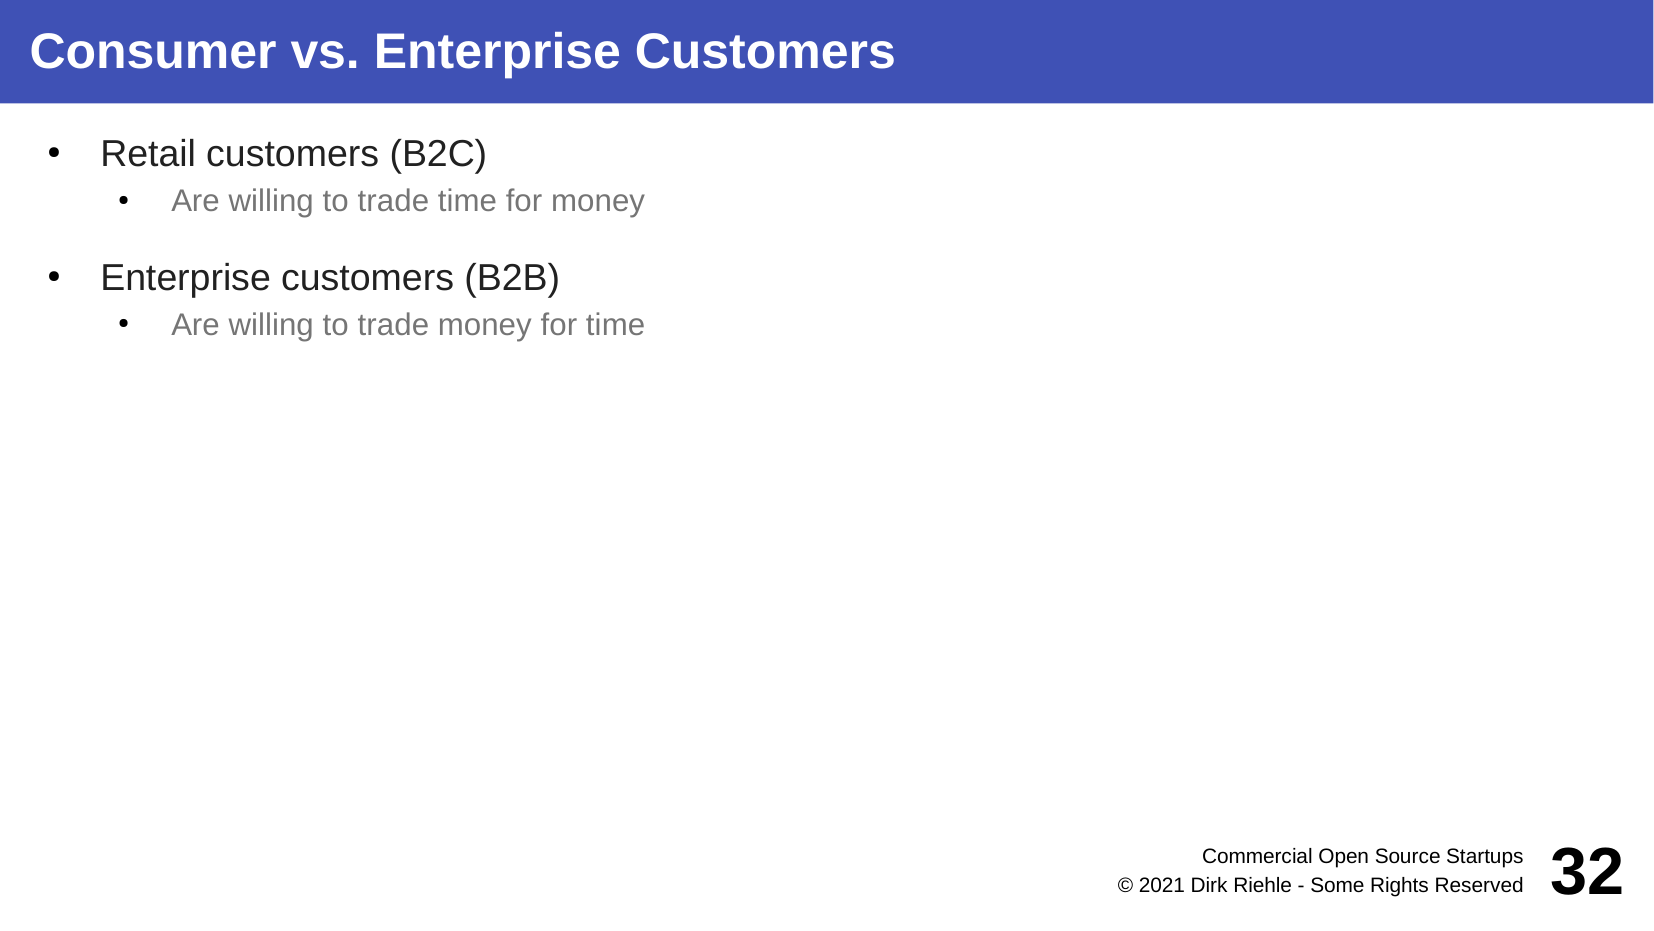

# Consumer vs. Enterprise Customers
Retail customers (B2C)
Are willing to trade time for money
Enterprise customers (B2B)
Are willing to trade money for time
Commercial Open Source Startups
32
© 2021 Dirk Riehle - Some Rights Reserved